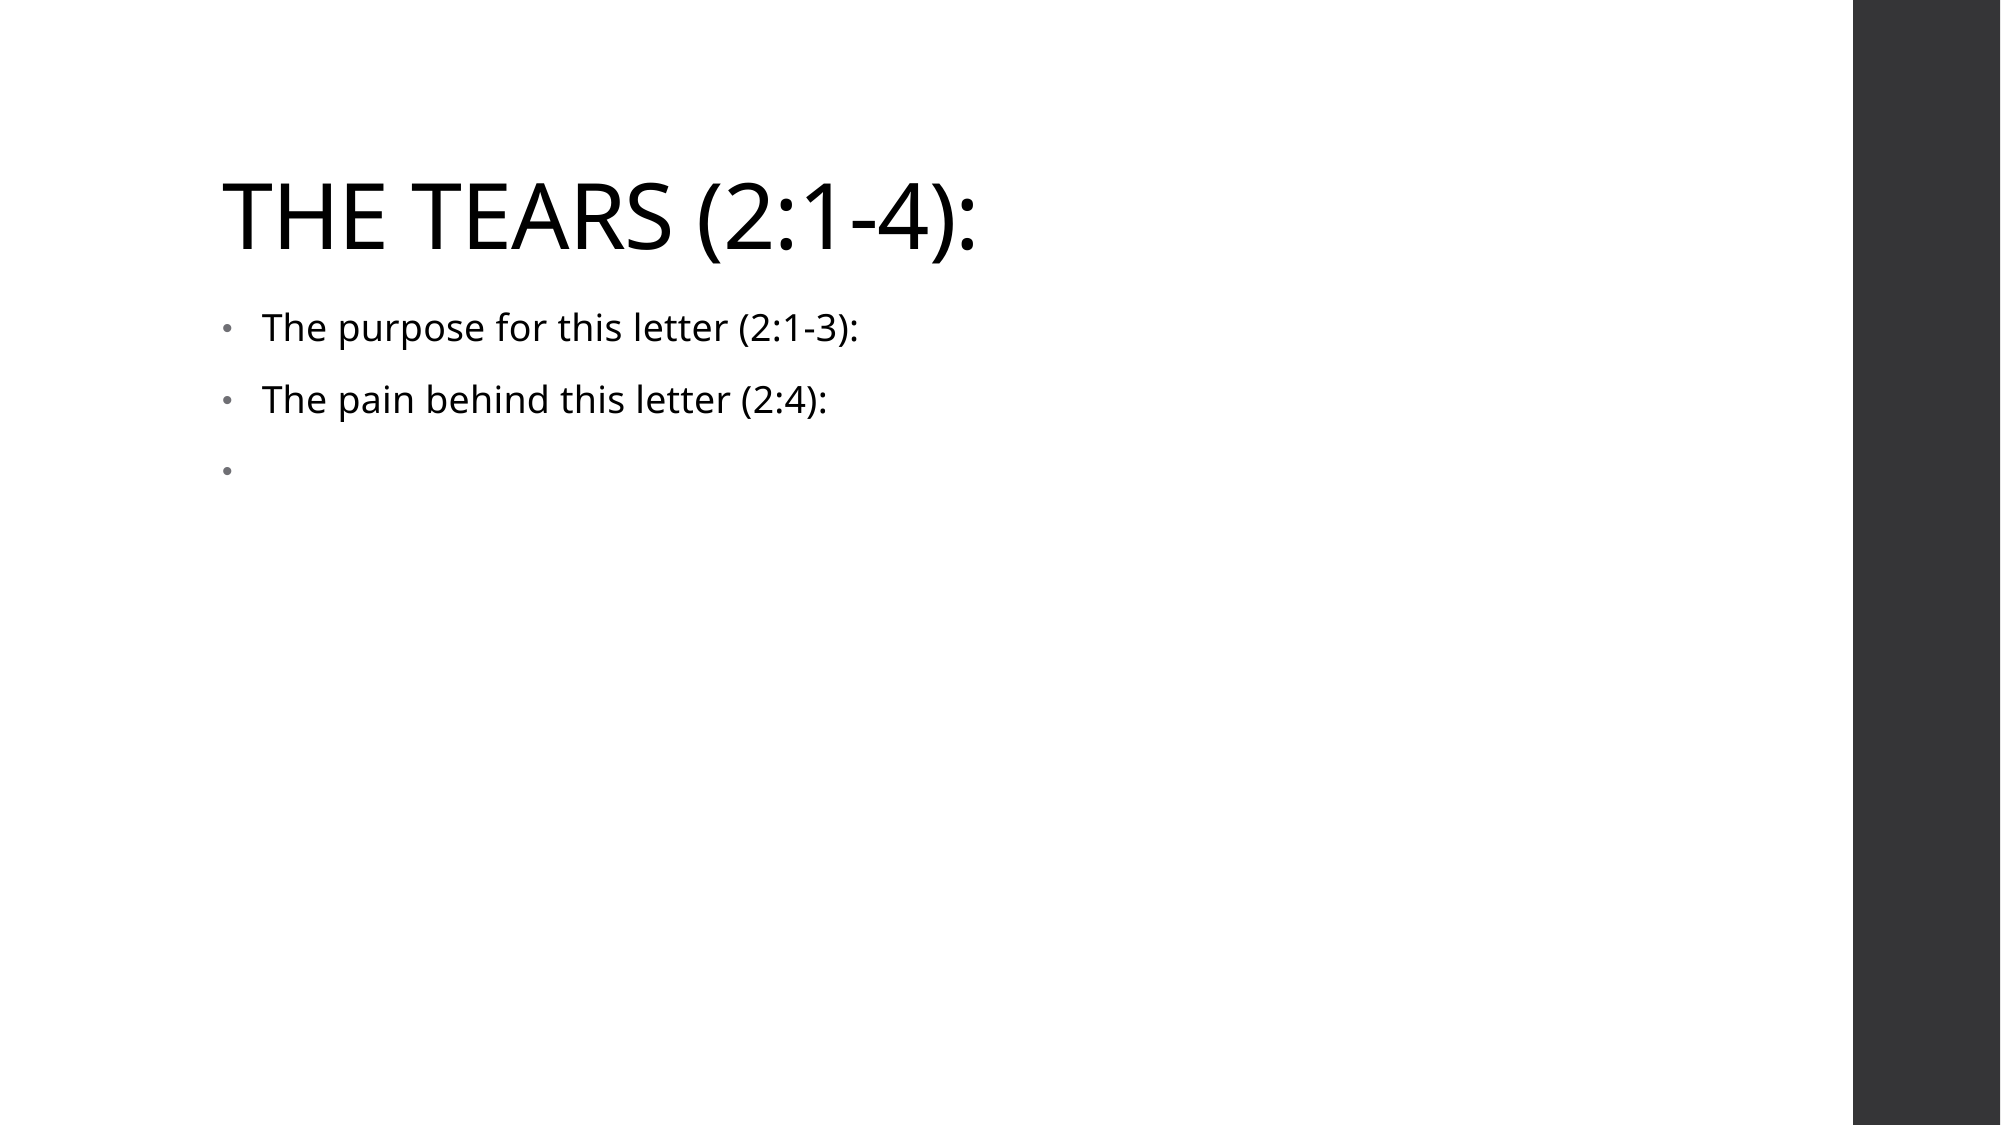

# THE TEARS (2:1-4):
 The purpose for this letter (2:1-3):
 The pain behind this letter (2:4):